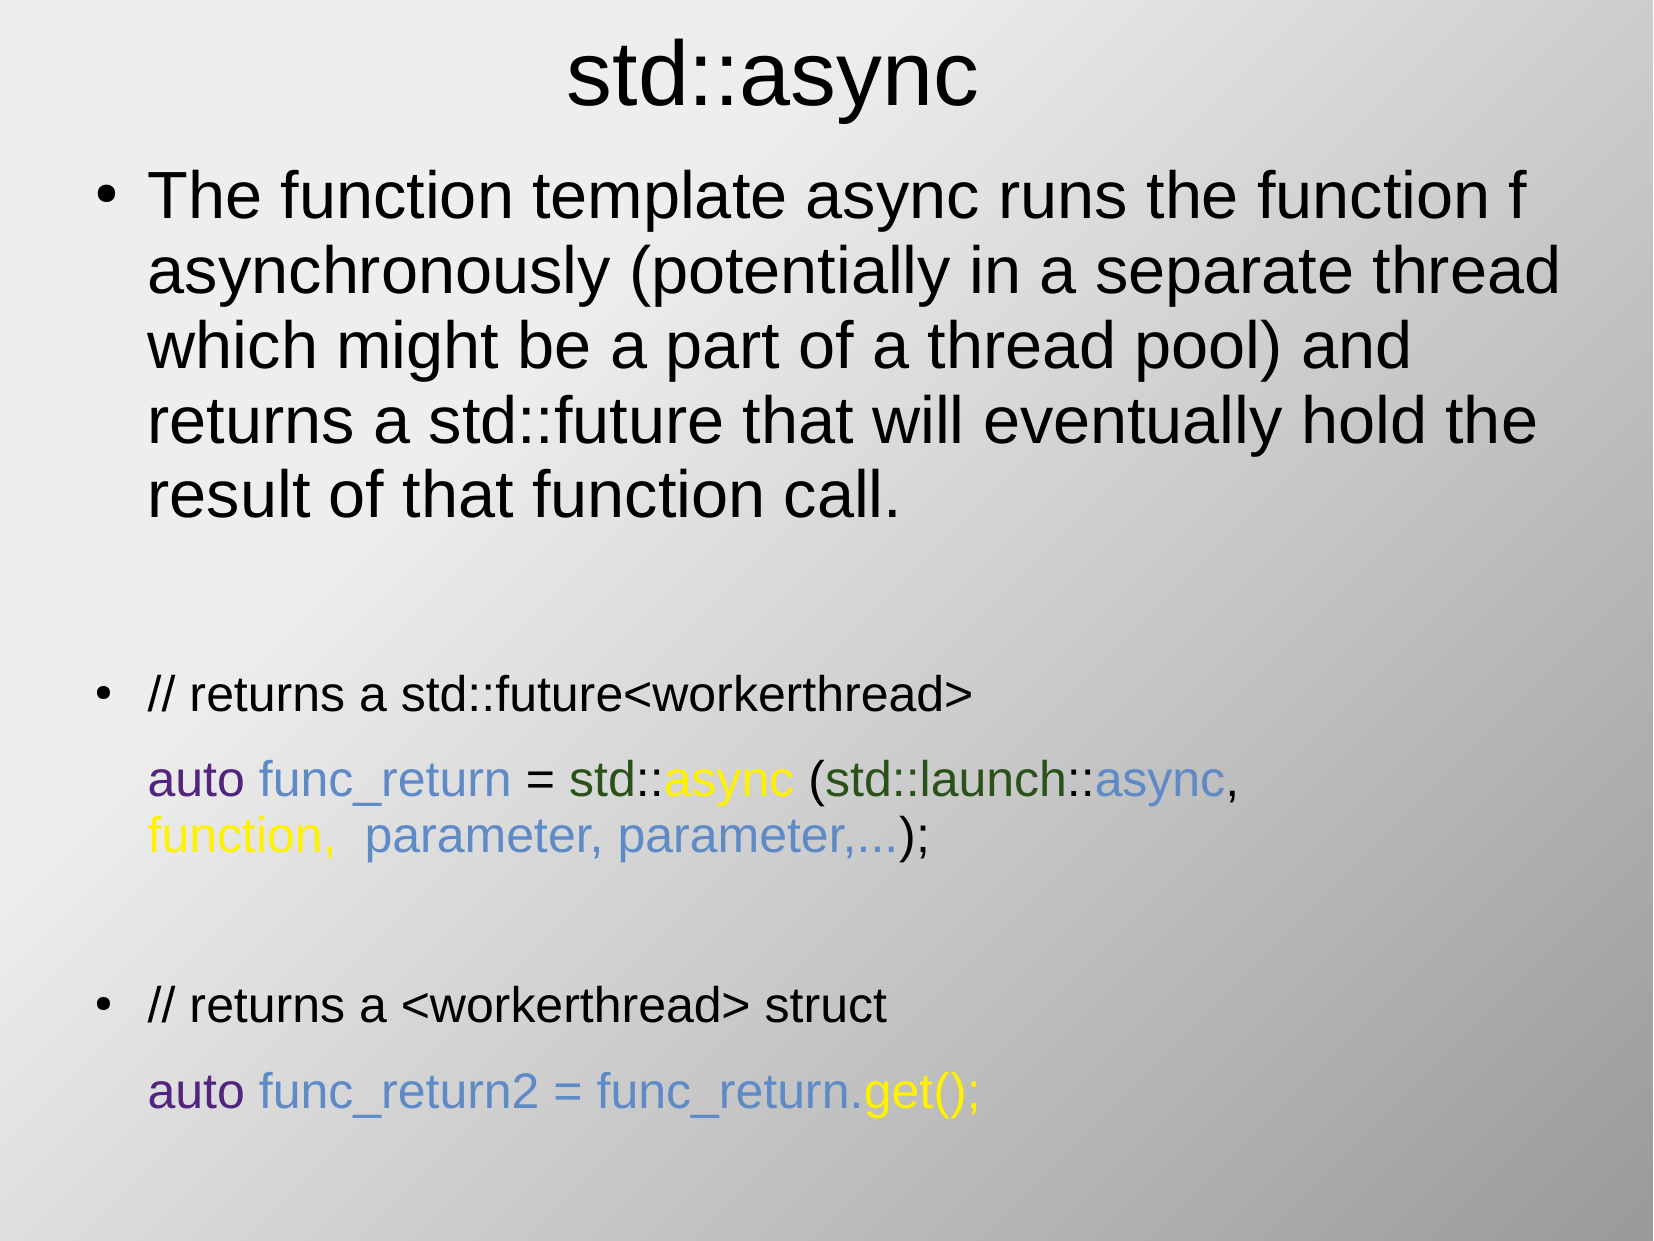

# std::async
The function template async runs the function f asynchronously (potentially in a separate thread which might be a part of a thread pool) and returns a std::future that will eventually hold the result of that function call.
// returns a std::future<workerthread>
auto func_return = std::async (std::launch::async, function, parameter, parameter,...);
// returns a <workerthread> struct
auto func_return2 = func_return.get();